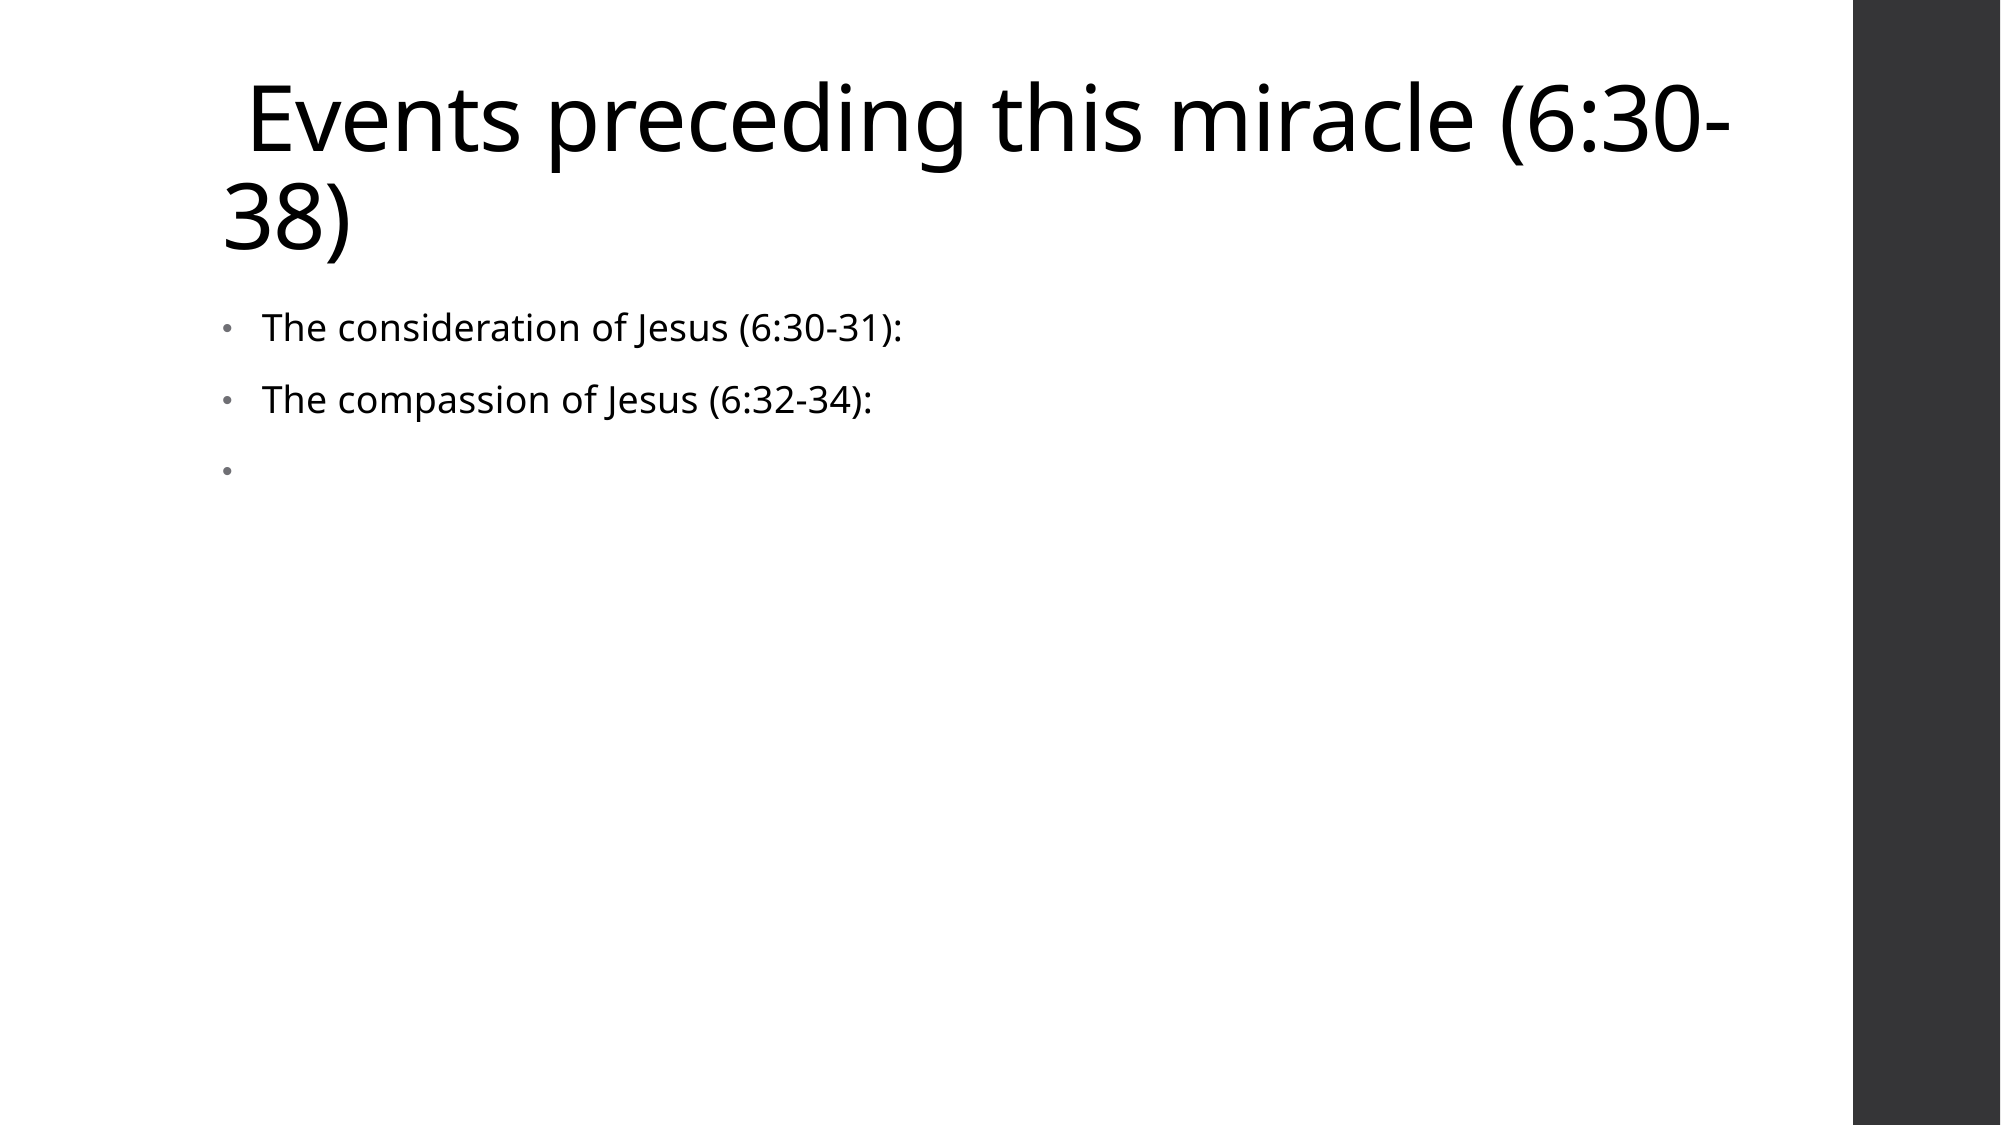

# Events preceding this miracle (6:30-38)
 The consideration of Jesus (6:30-31):
 The compassion of Jesus (6:32-34):